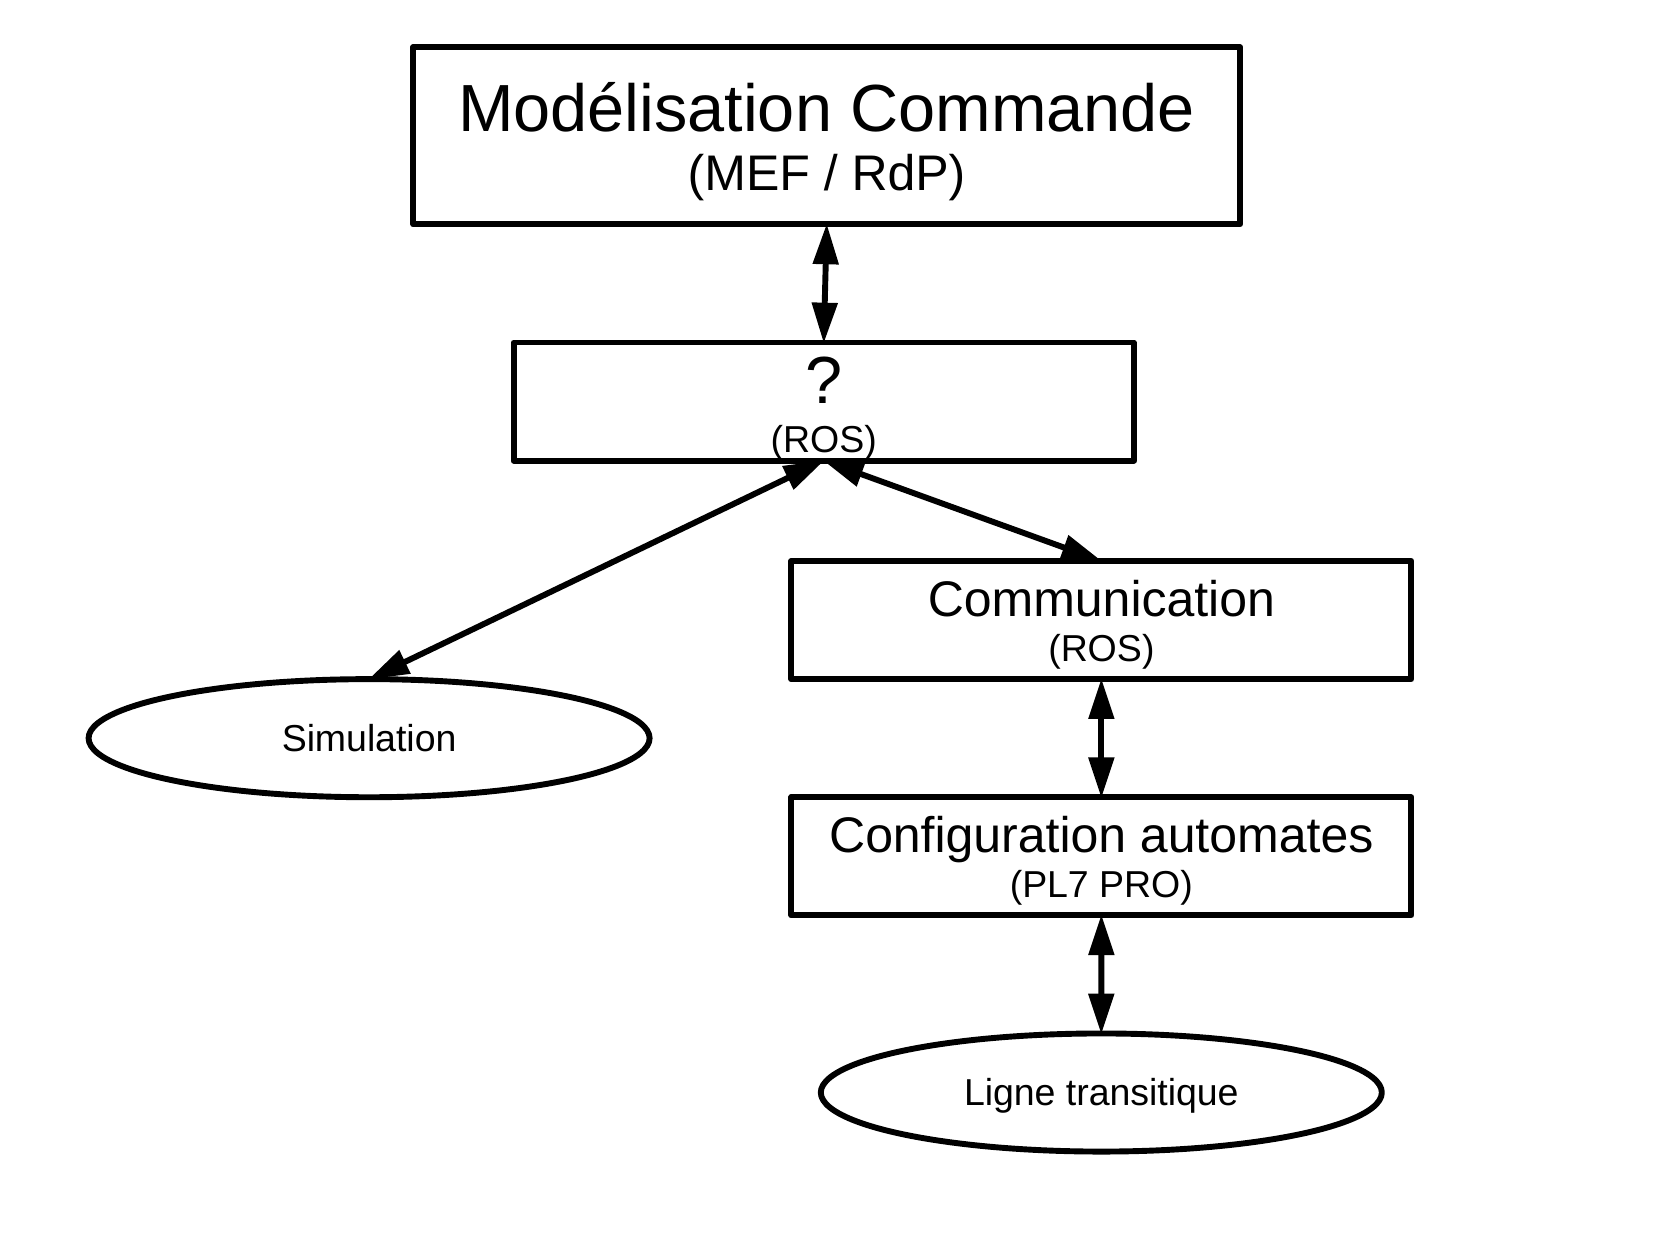

Modélisation Commande
(MEF / RdP)
?
(ROS)
Communication
(ROS)
Simulation
Configuration automates
(PL7 PRO)
Ligne transitique